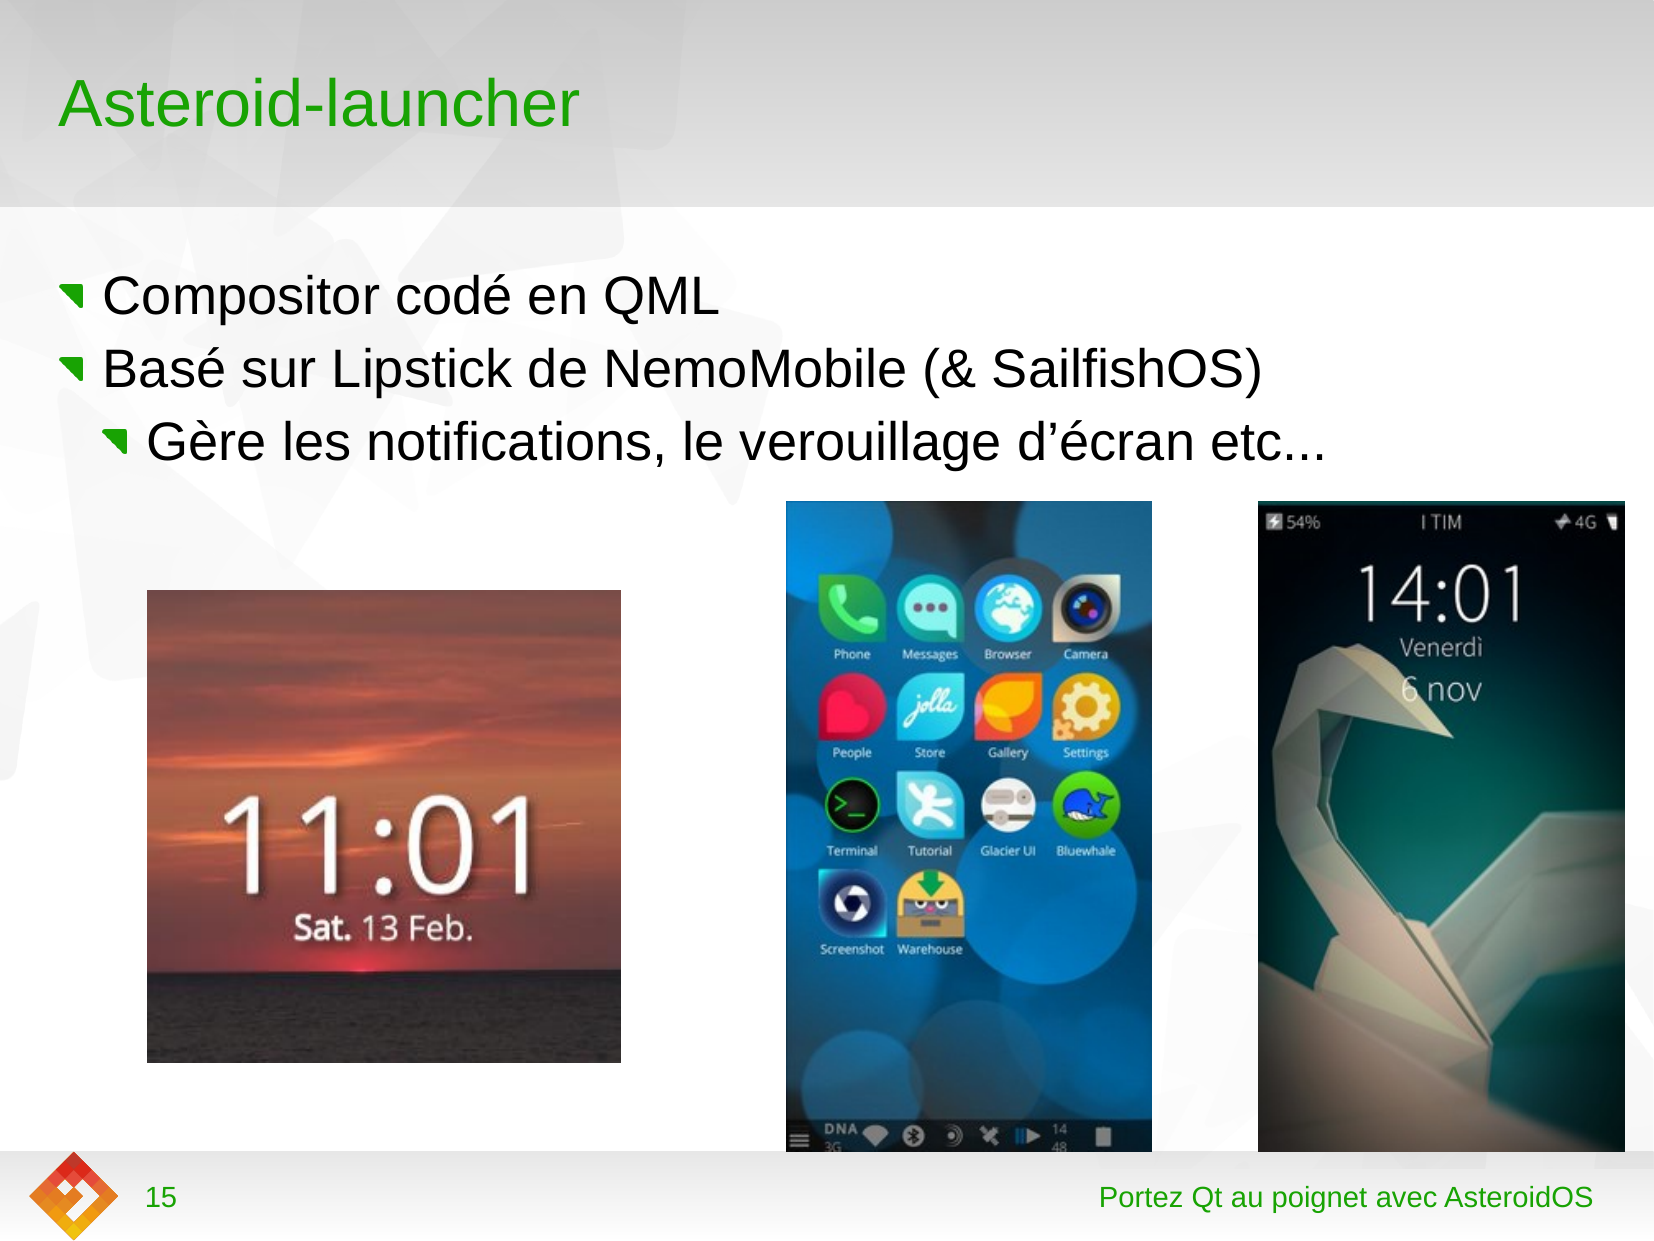

# Asteroid-launcher
Compositor codé en QML
Basé sur Lipstick de NemoMobile (& SailfishOS)
Gère les notifications, le verouillage d’écran etc...
15
Portez Qt au poignet avec AsteroidOS